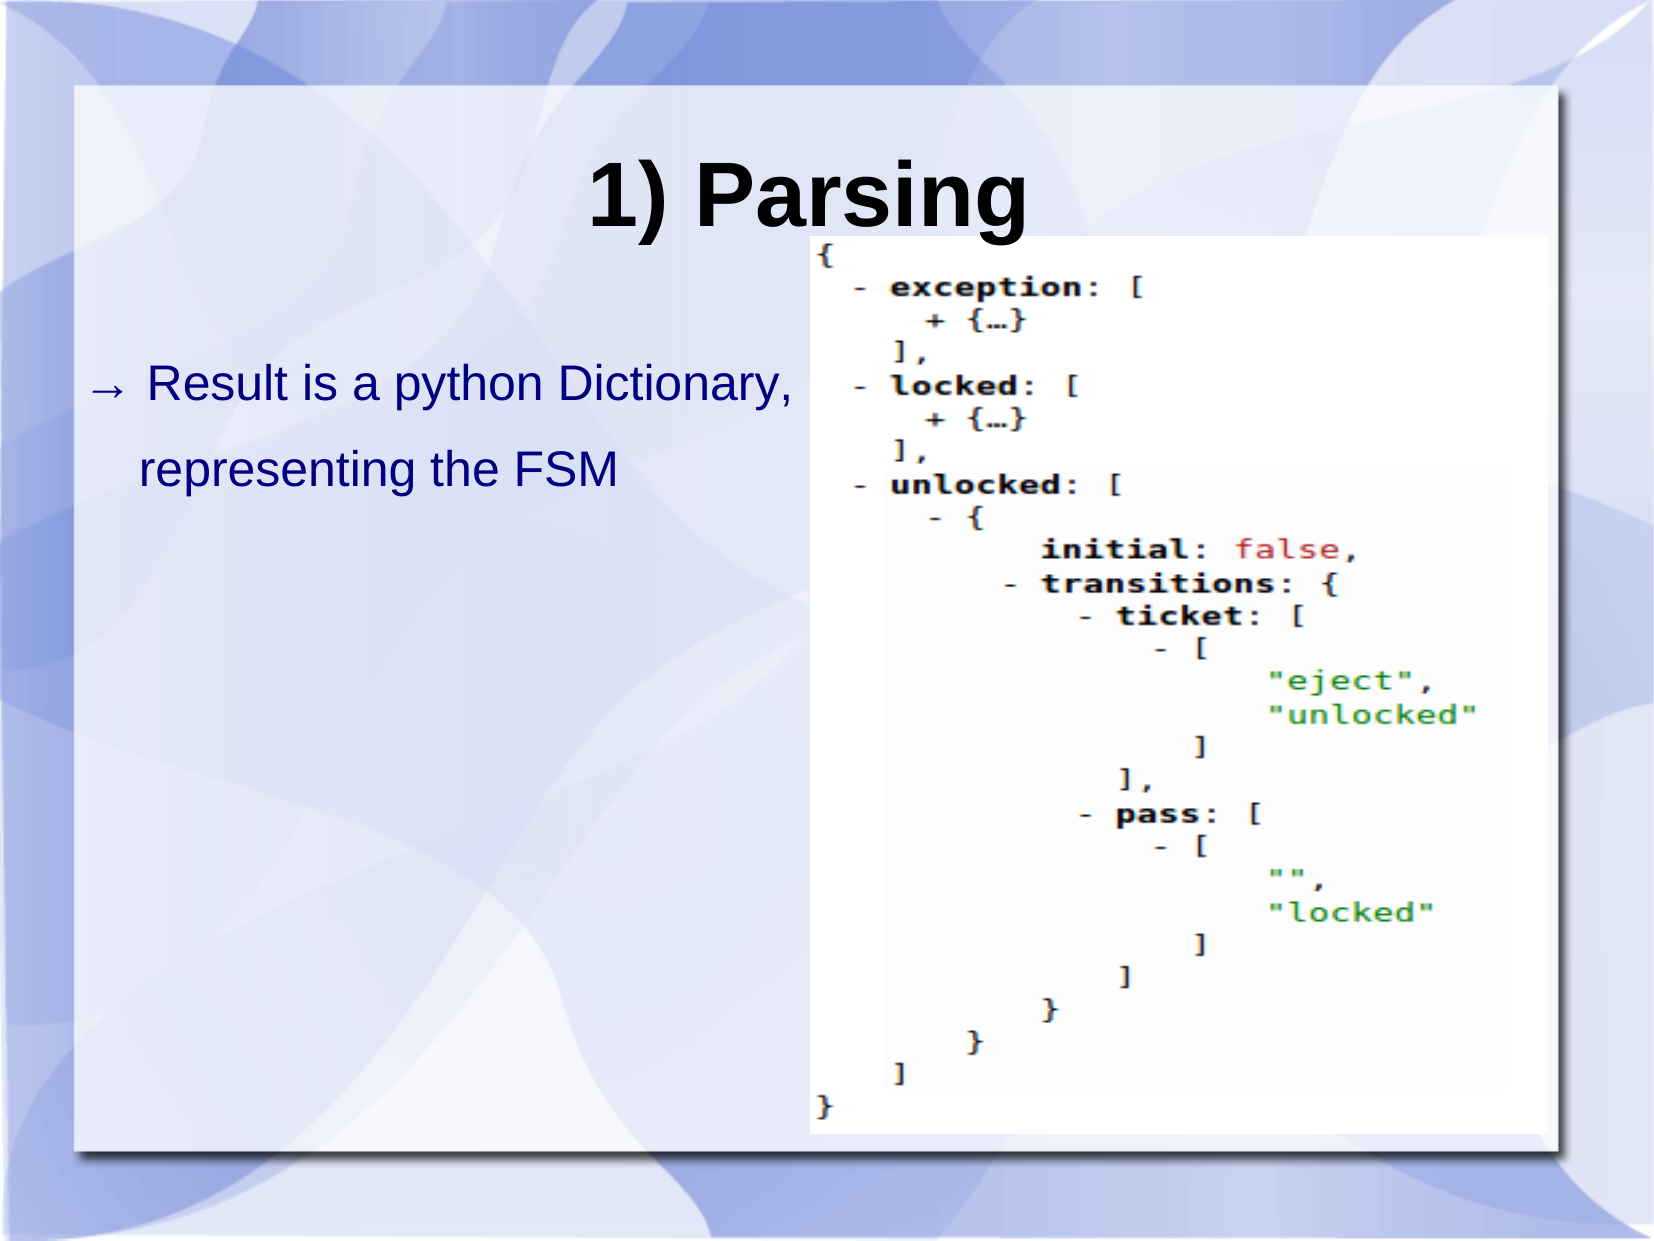

# 1) Parsing
→ Result is a python Dictionary,
 representing the FSM